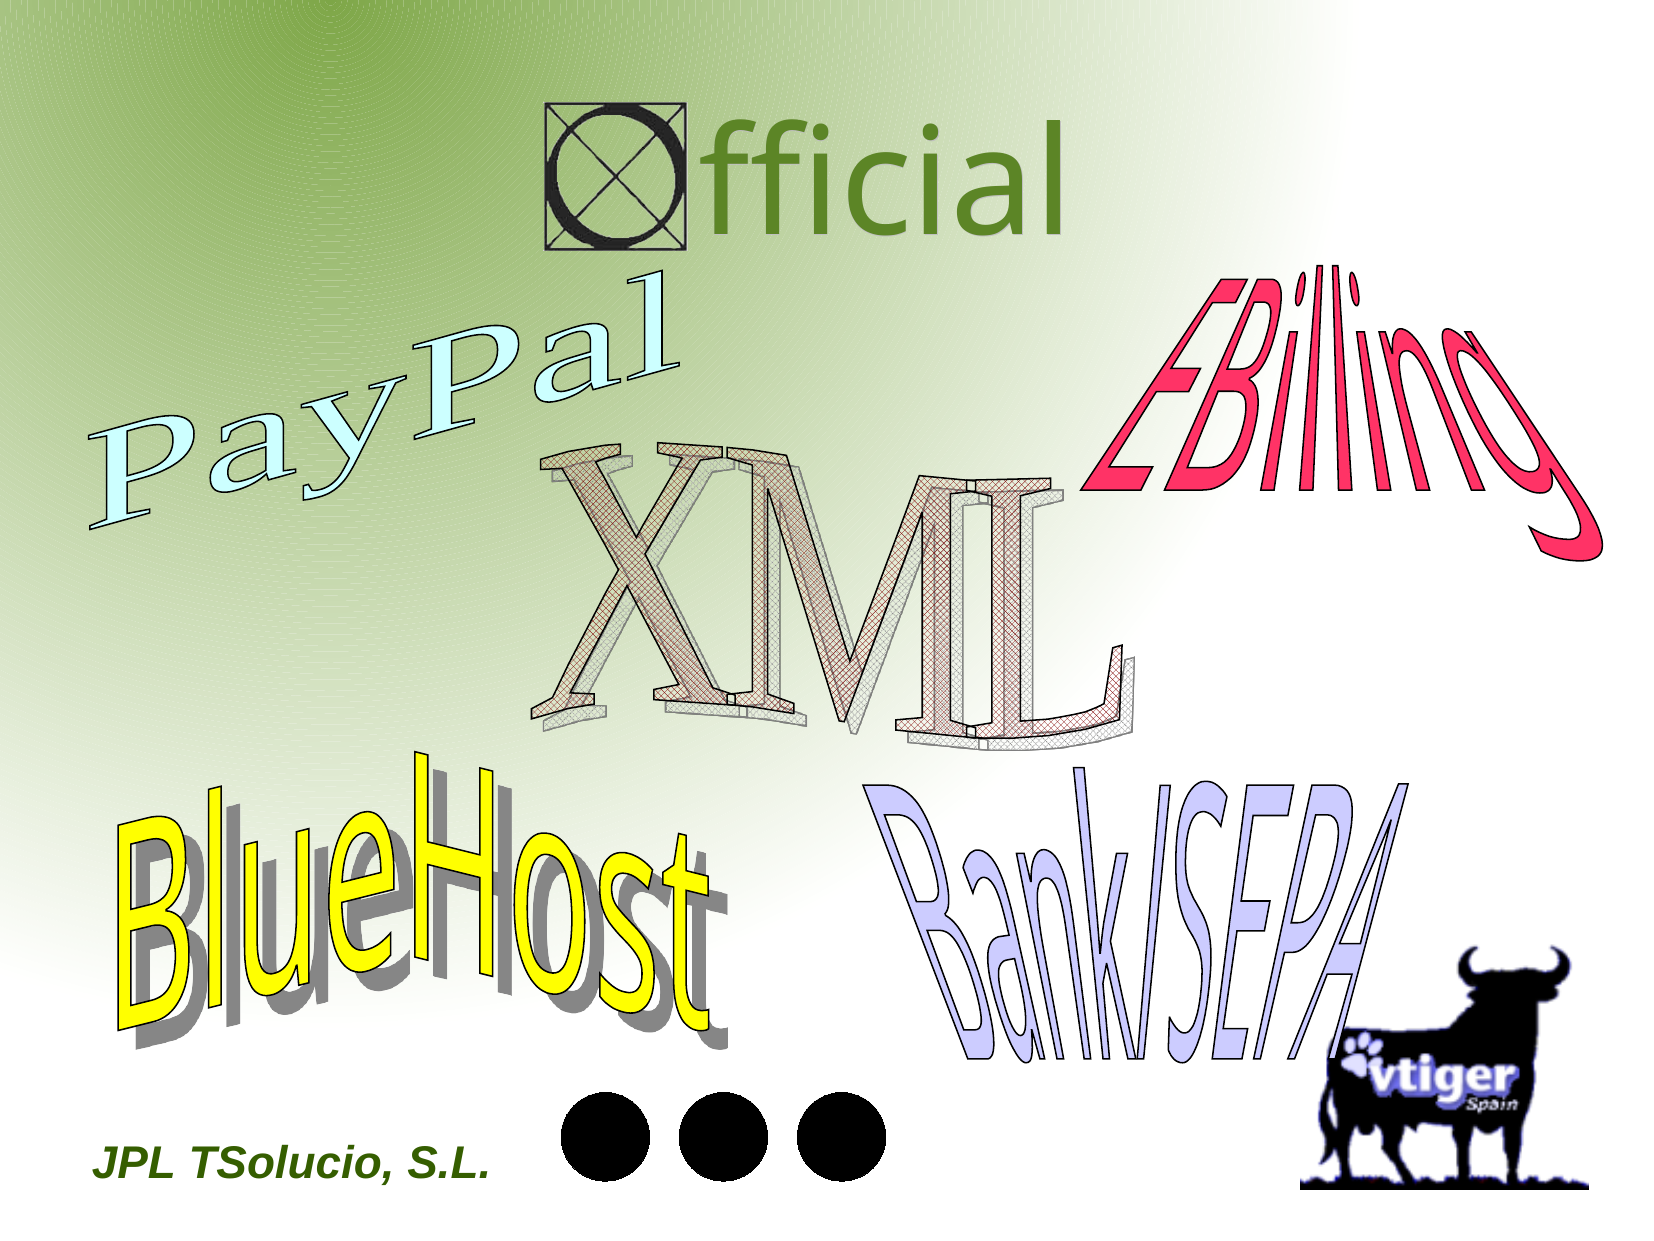

# fficial
PayPal
EBilling
XML
BlueHost
Bank/SEPA